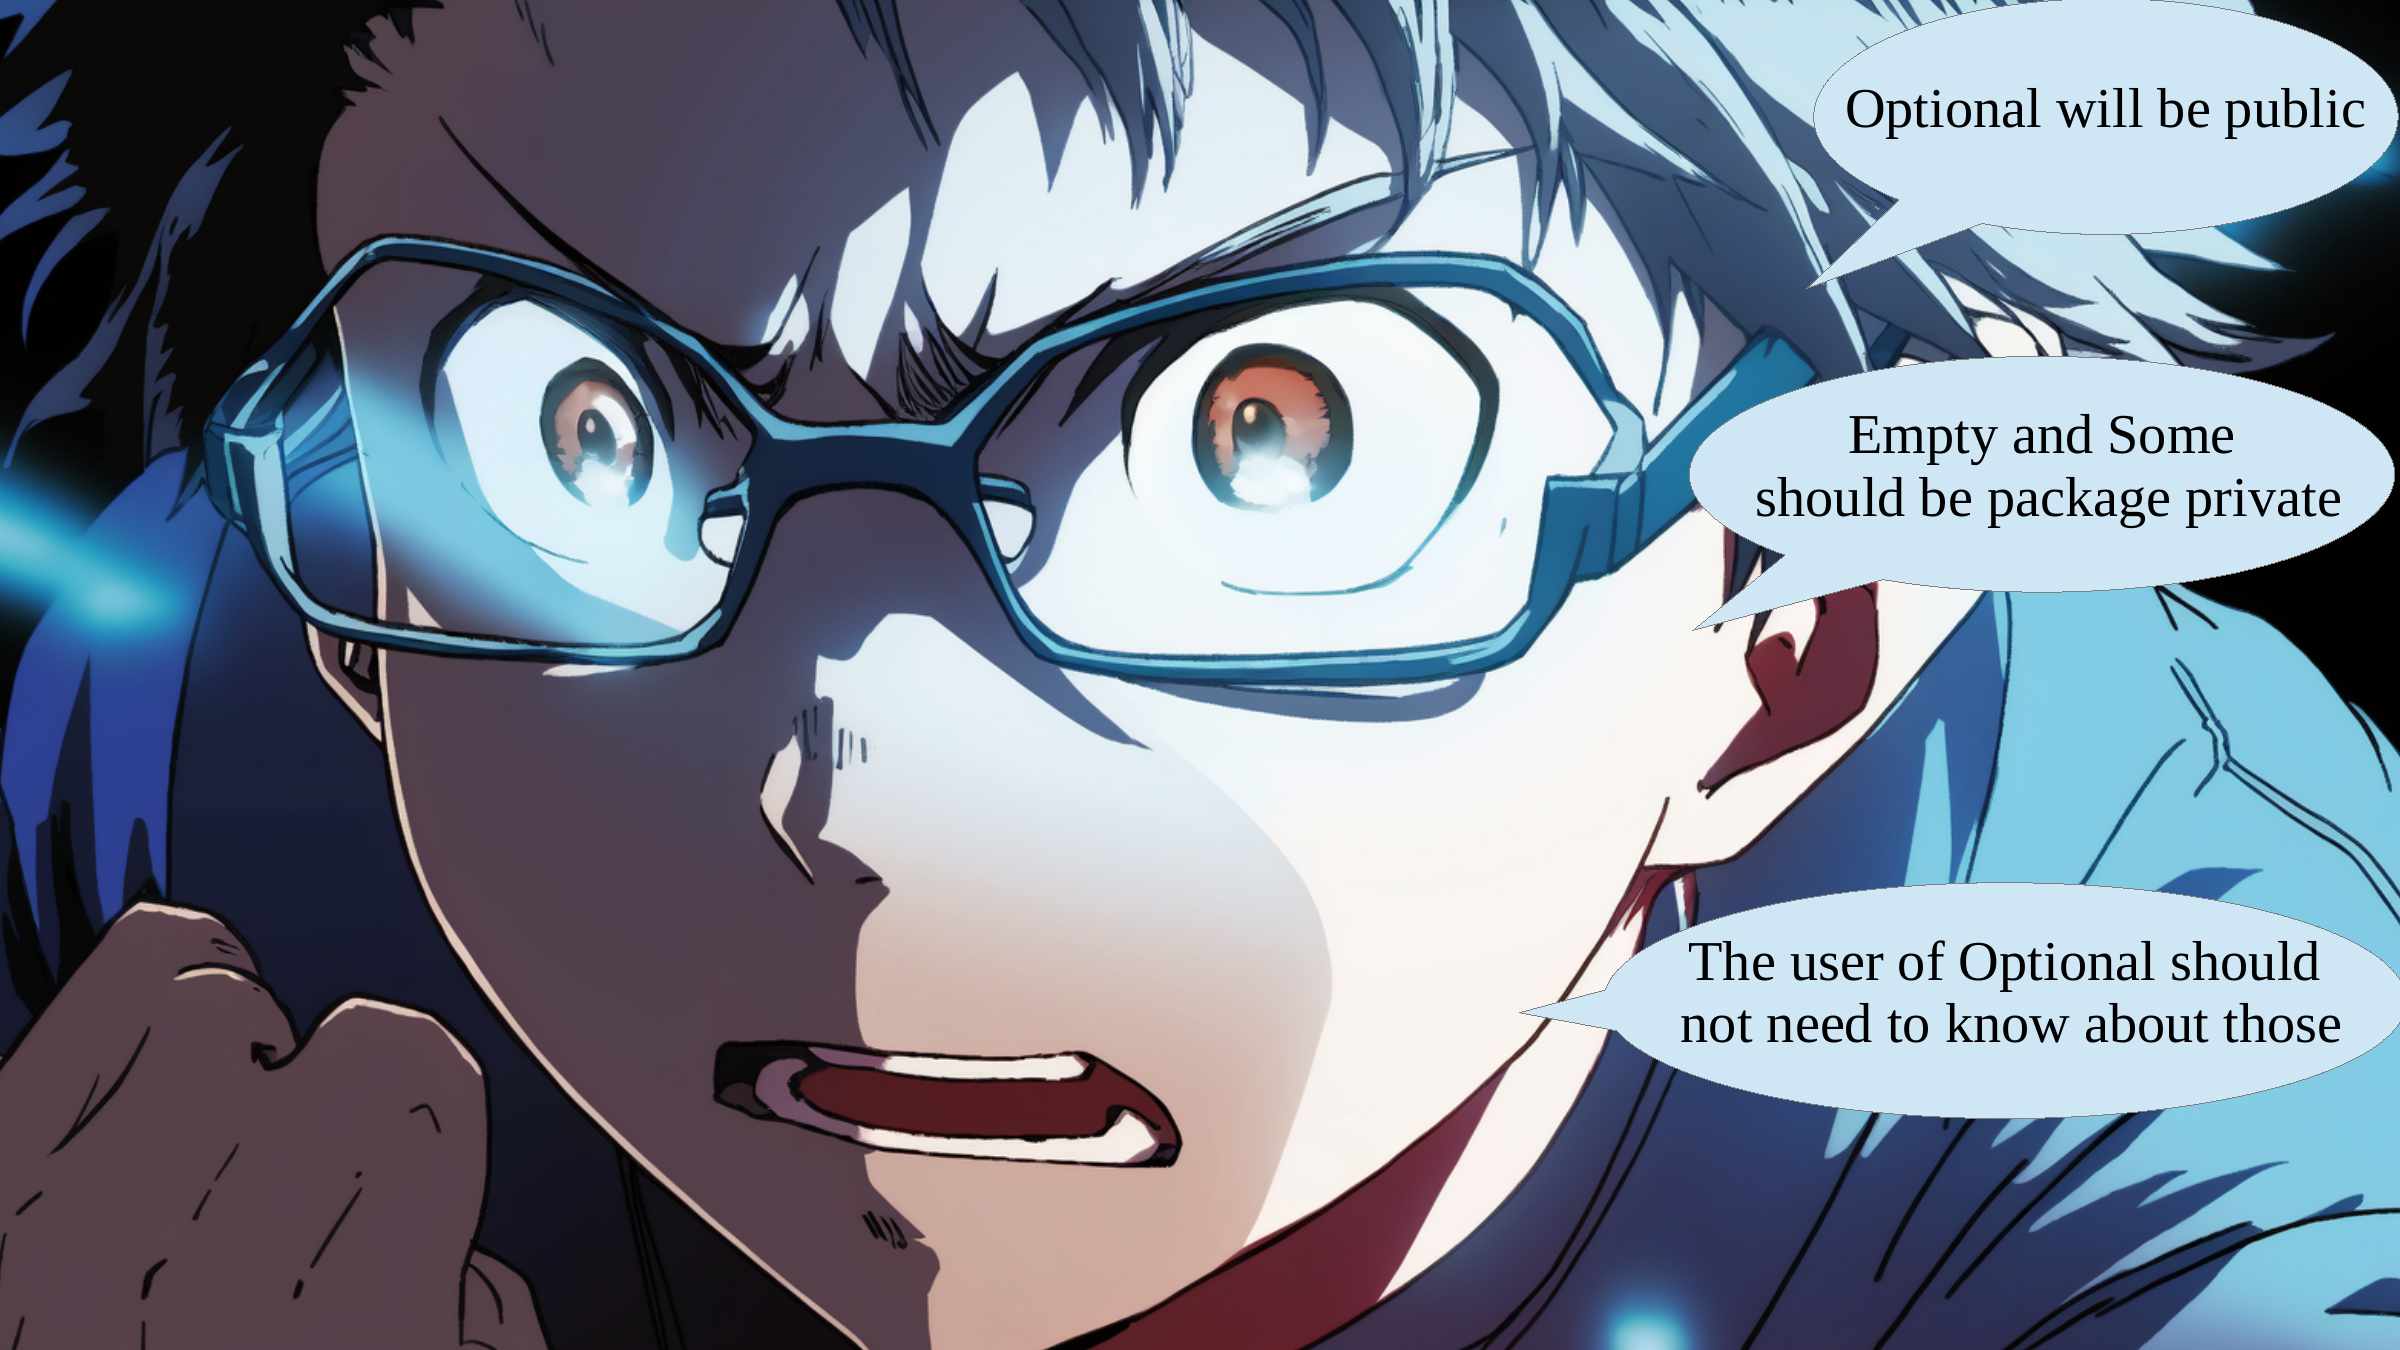

Optional will be public
Empty and Some
 should be package private
The user of Optional should
 not need to know about those